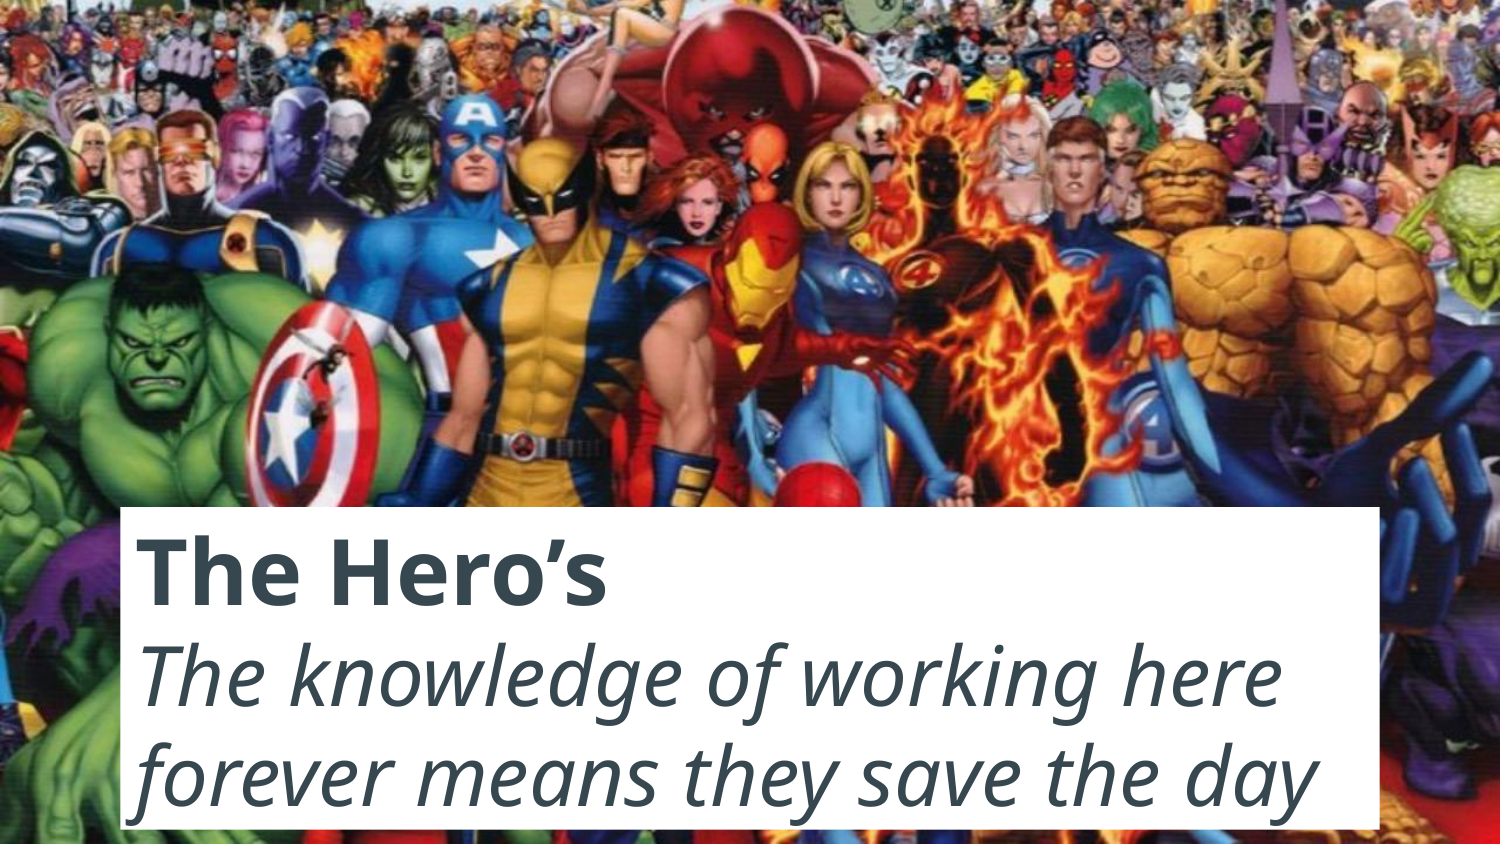

# The Hero’s The knowledge of working here forever means they save the day